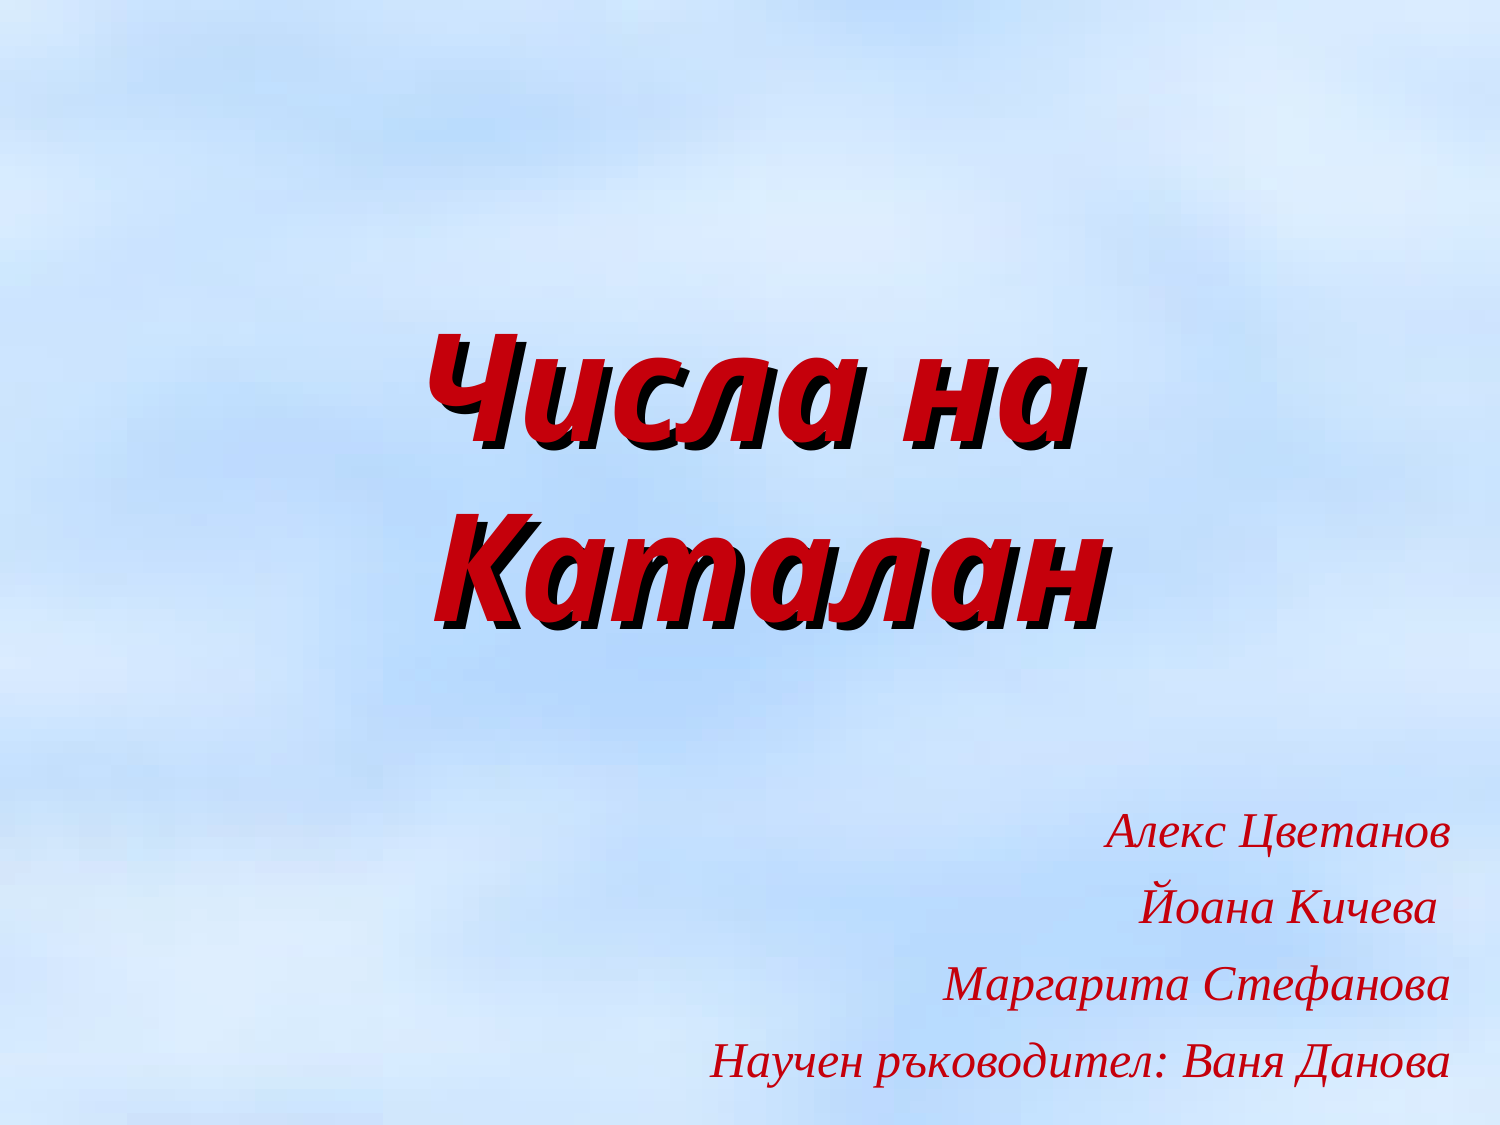

# Числа на Каталан
Алекс Цветанов
Йоана Кичева
Маргарита Стефанова
Научен ръководител: Ваня Данова